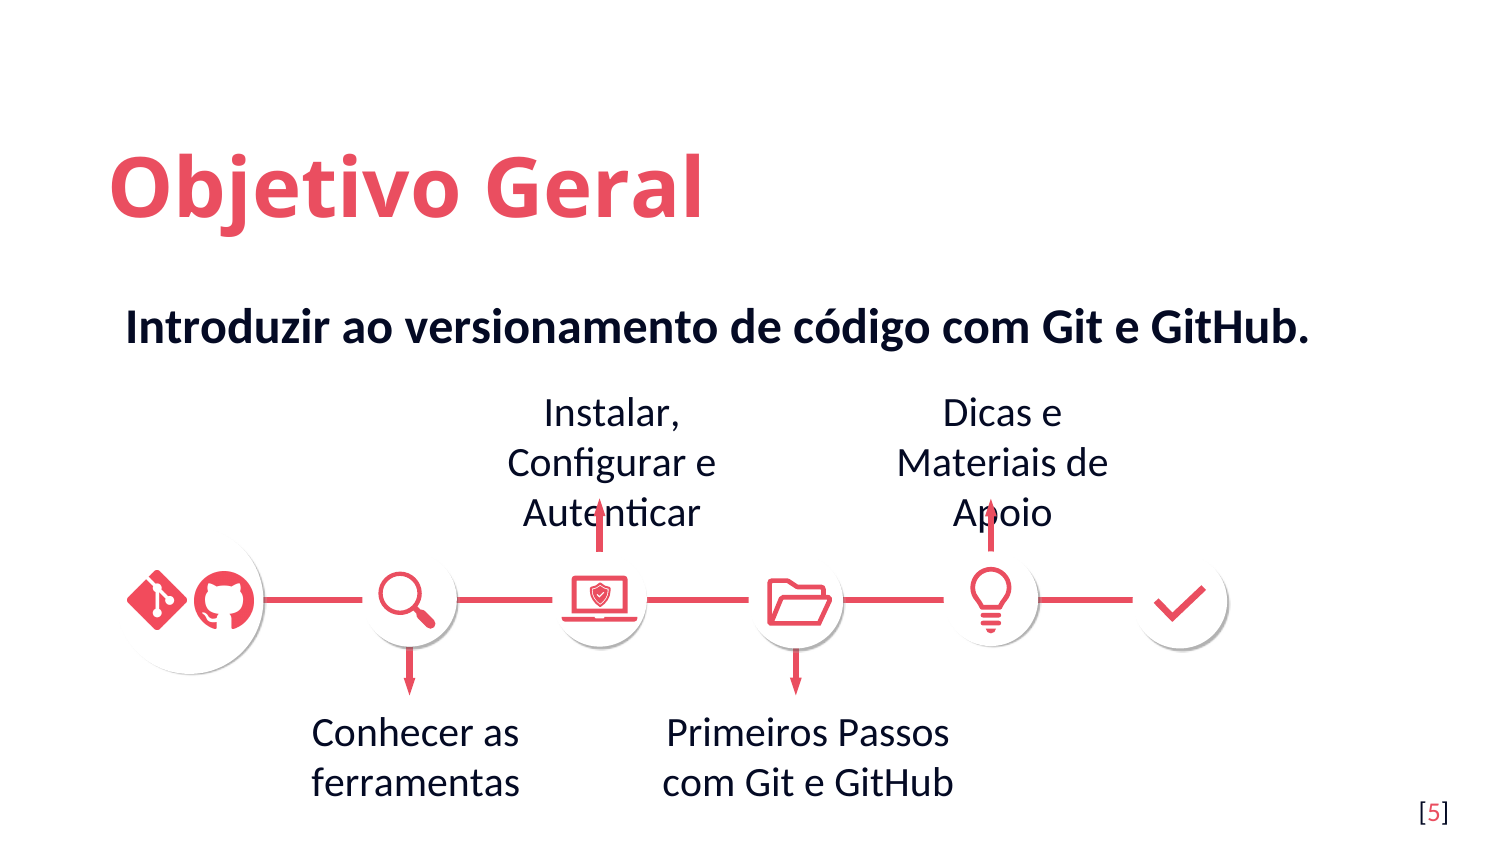

Objetivo Geral
Introduzir ao versionamento de código com Git e GitHub.
Instalar, Configurar e Autenticar
Dicas e Materiais de Apoio
Primeiros Passos
com Git e GitHub
Conhecer as ferramentas